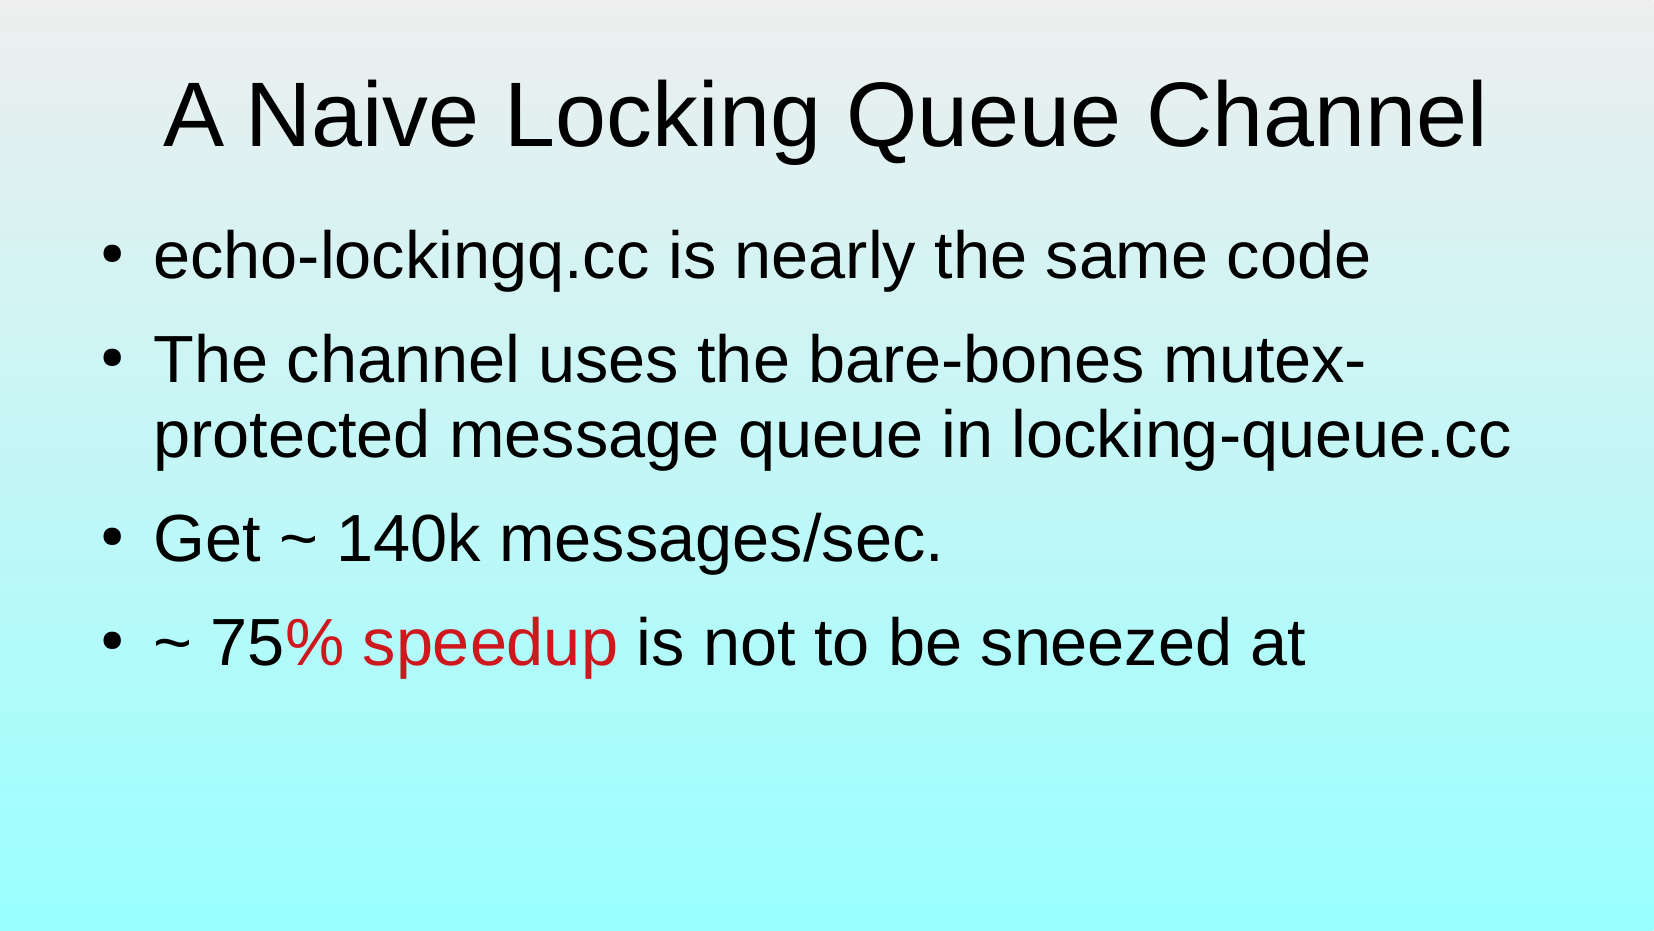

# A Naive Locking Queue Channel
echo-lockingq.cc is nearly the same code
The channel uses the bare-bones mutex-protected message queue in locking-queue.cc
Get ~ 140k messages/sec.
~ 75% speedup is not to be sneezed at